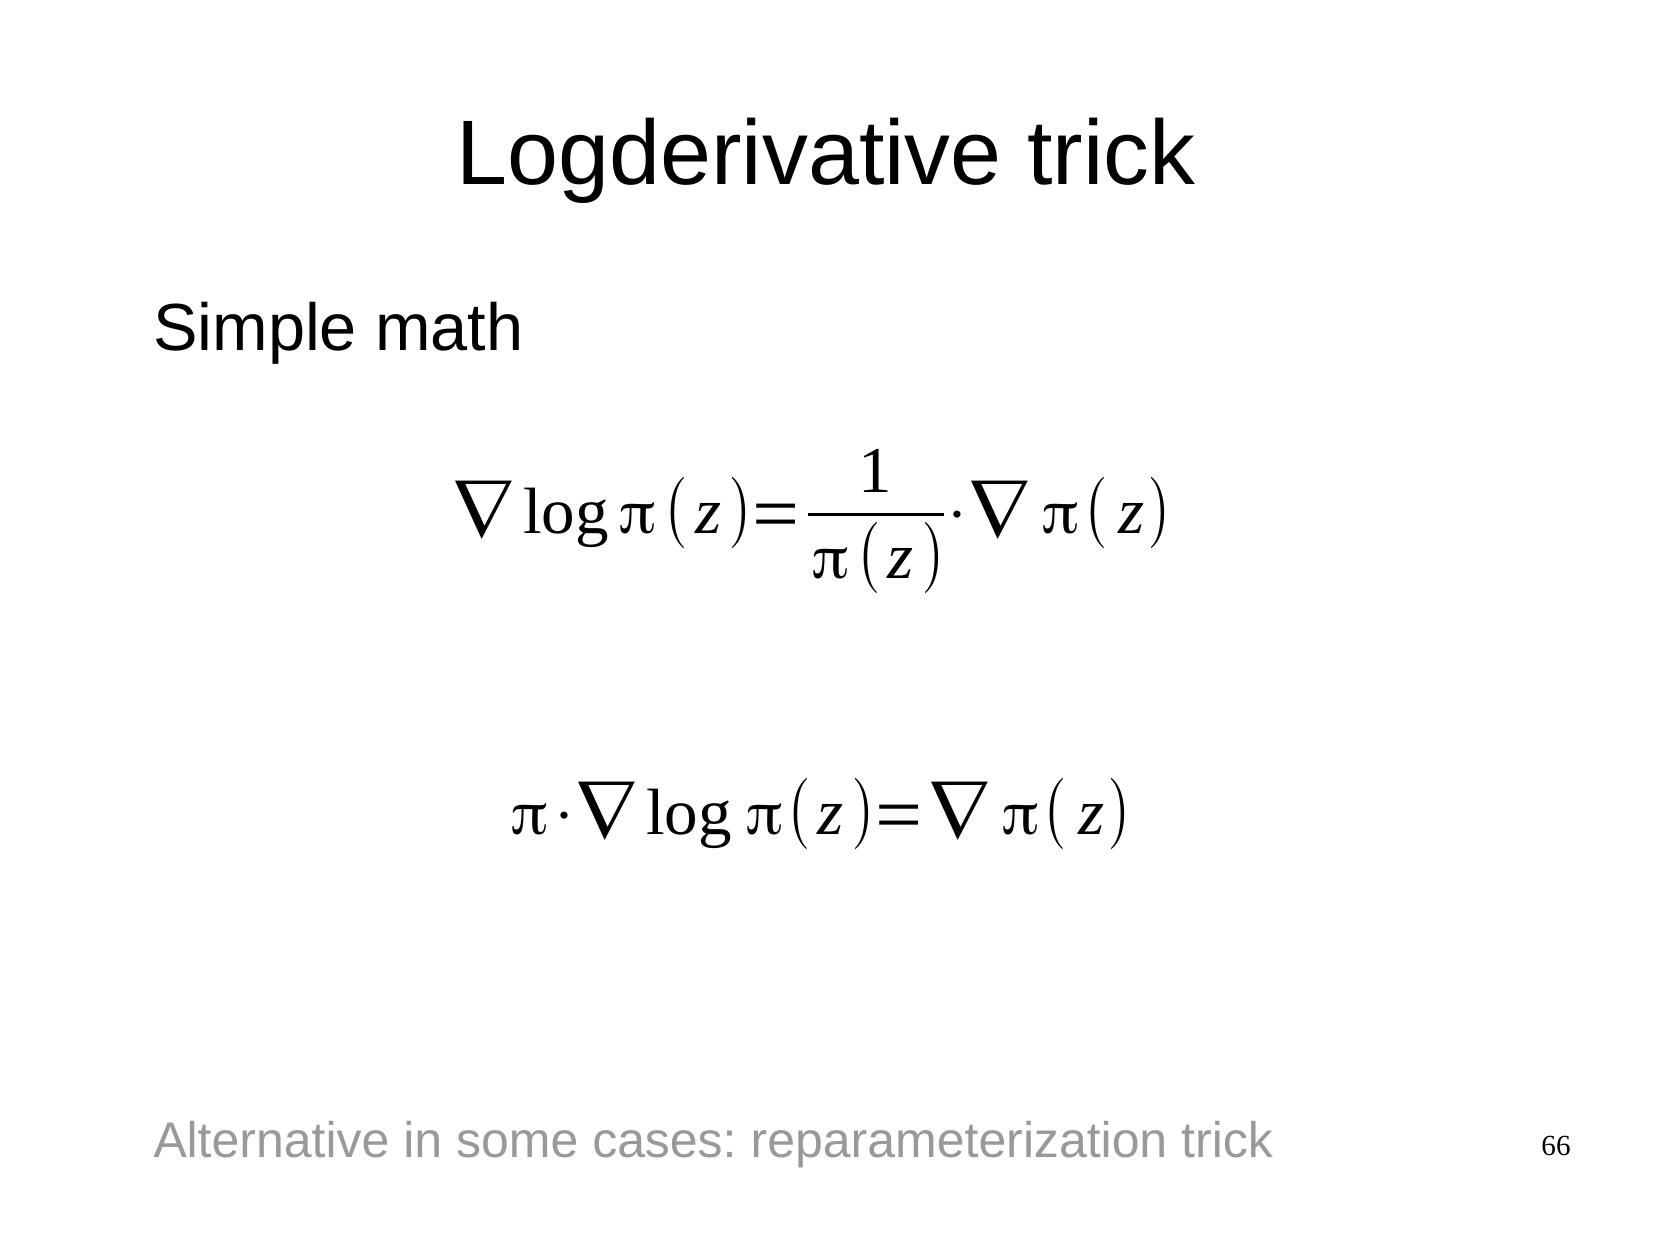

# Logderivative trick
Simple math
Alternative in some cases: reparameterization trick
66